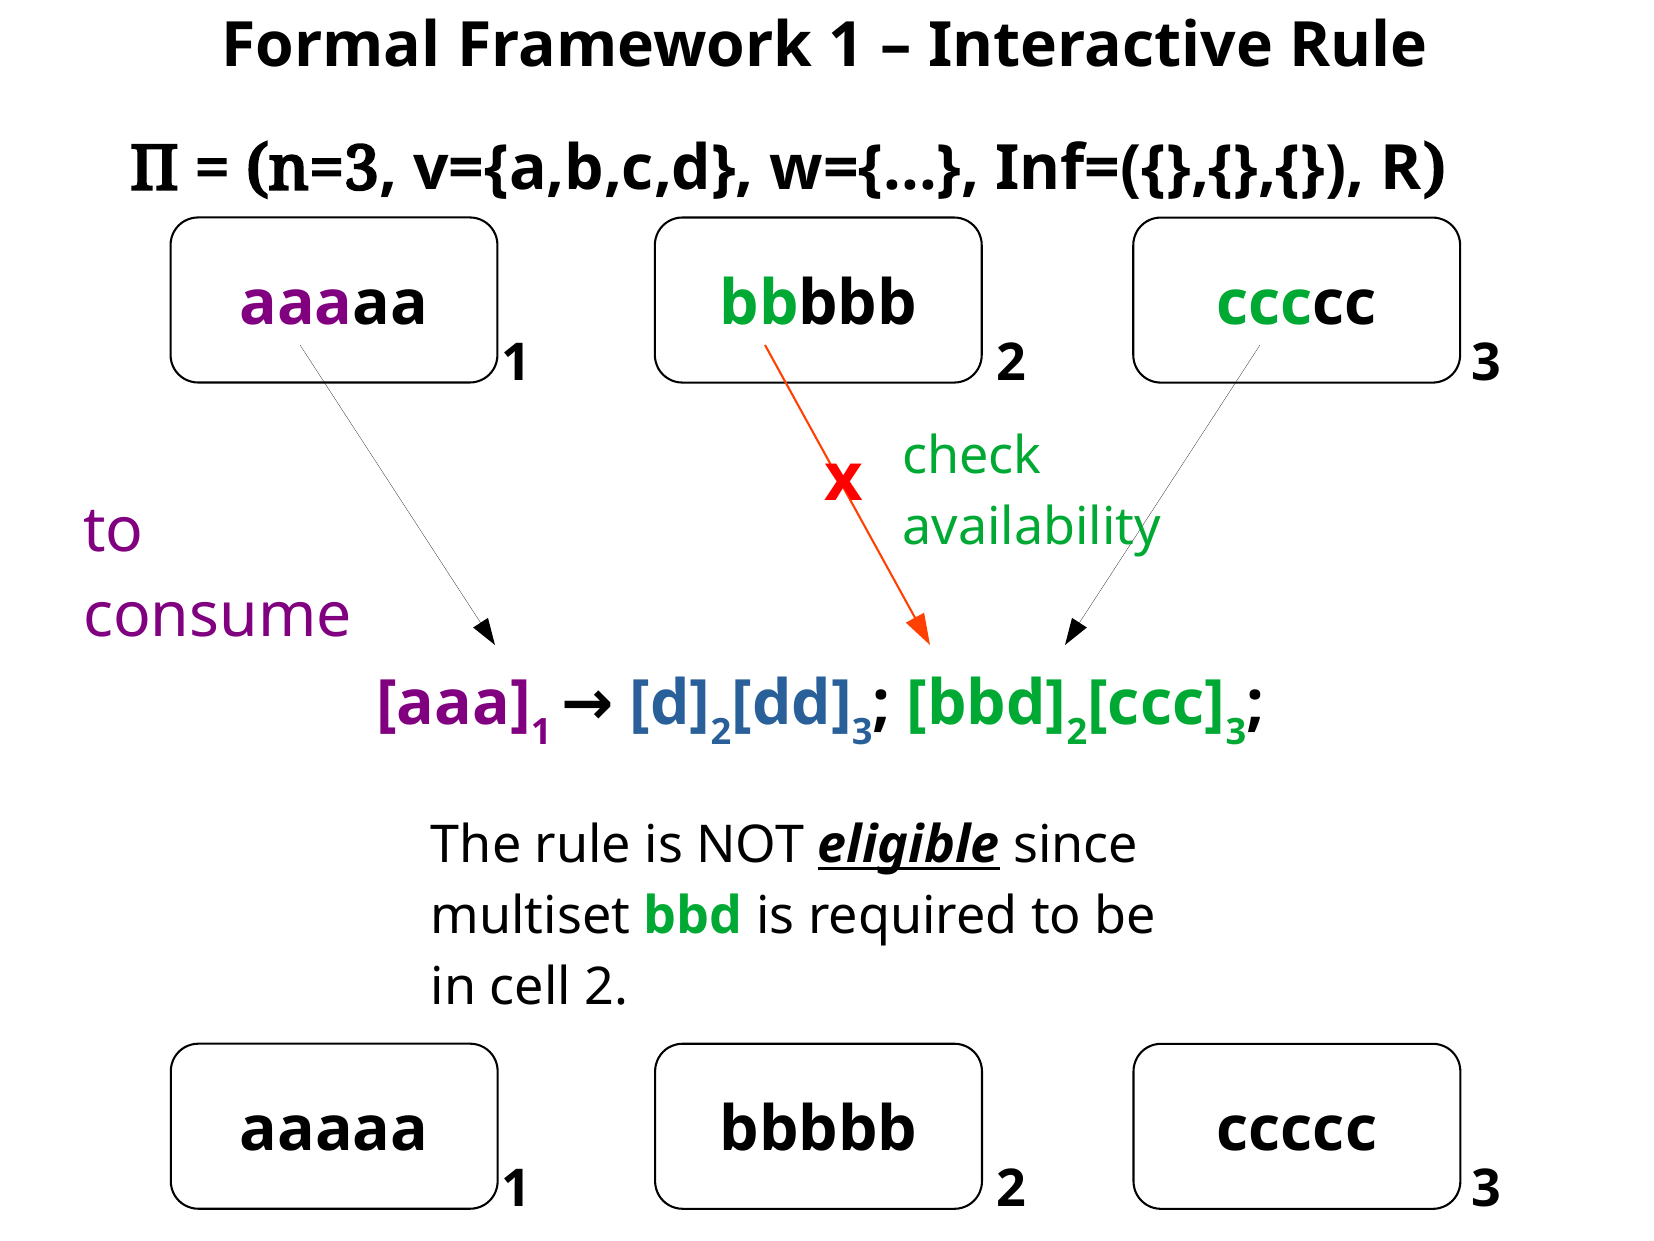

# Formal Framework 1 – Interactive Rule
Π = (n=3, v={a,b,c,d}, w={...}, Inf=({},{},{}), R)
aaaaa
bbbbb
ccccc
1
2
3
check
availability
x
to consume
[aaa]1 → [d]2[dd]3; [bbd]2[ccc]3;
The rule is NOT eligible since multiset bbd is required to be in cell 2.
aaaaa
bbbbb
ccccc
1
2
3